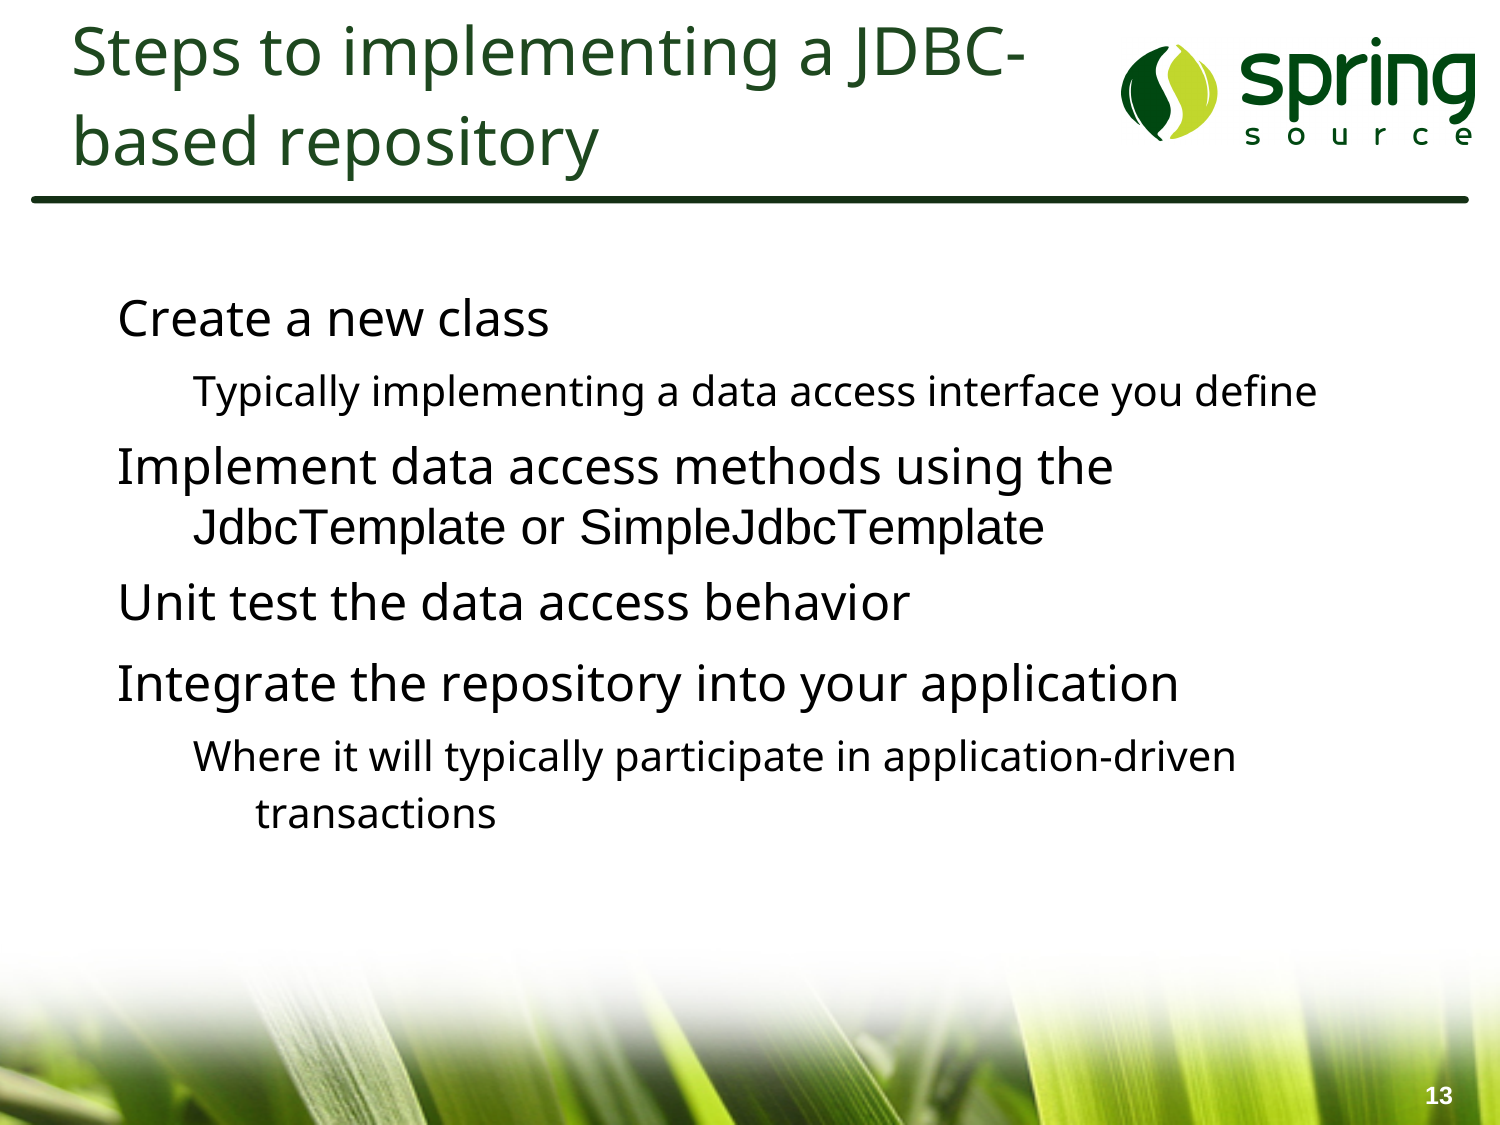

# Steps to implementing a JDBC-based repository
Create a new class
Typically implementing a data access interface you define
Implement data access methods using the JdbcTemplate or SimpleJdbcTemplate
Unit test the data access behavior
Integrate the repository into your application
Where it will typically participate in application-driven transactions